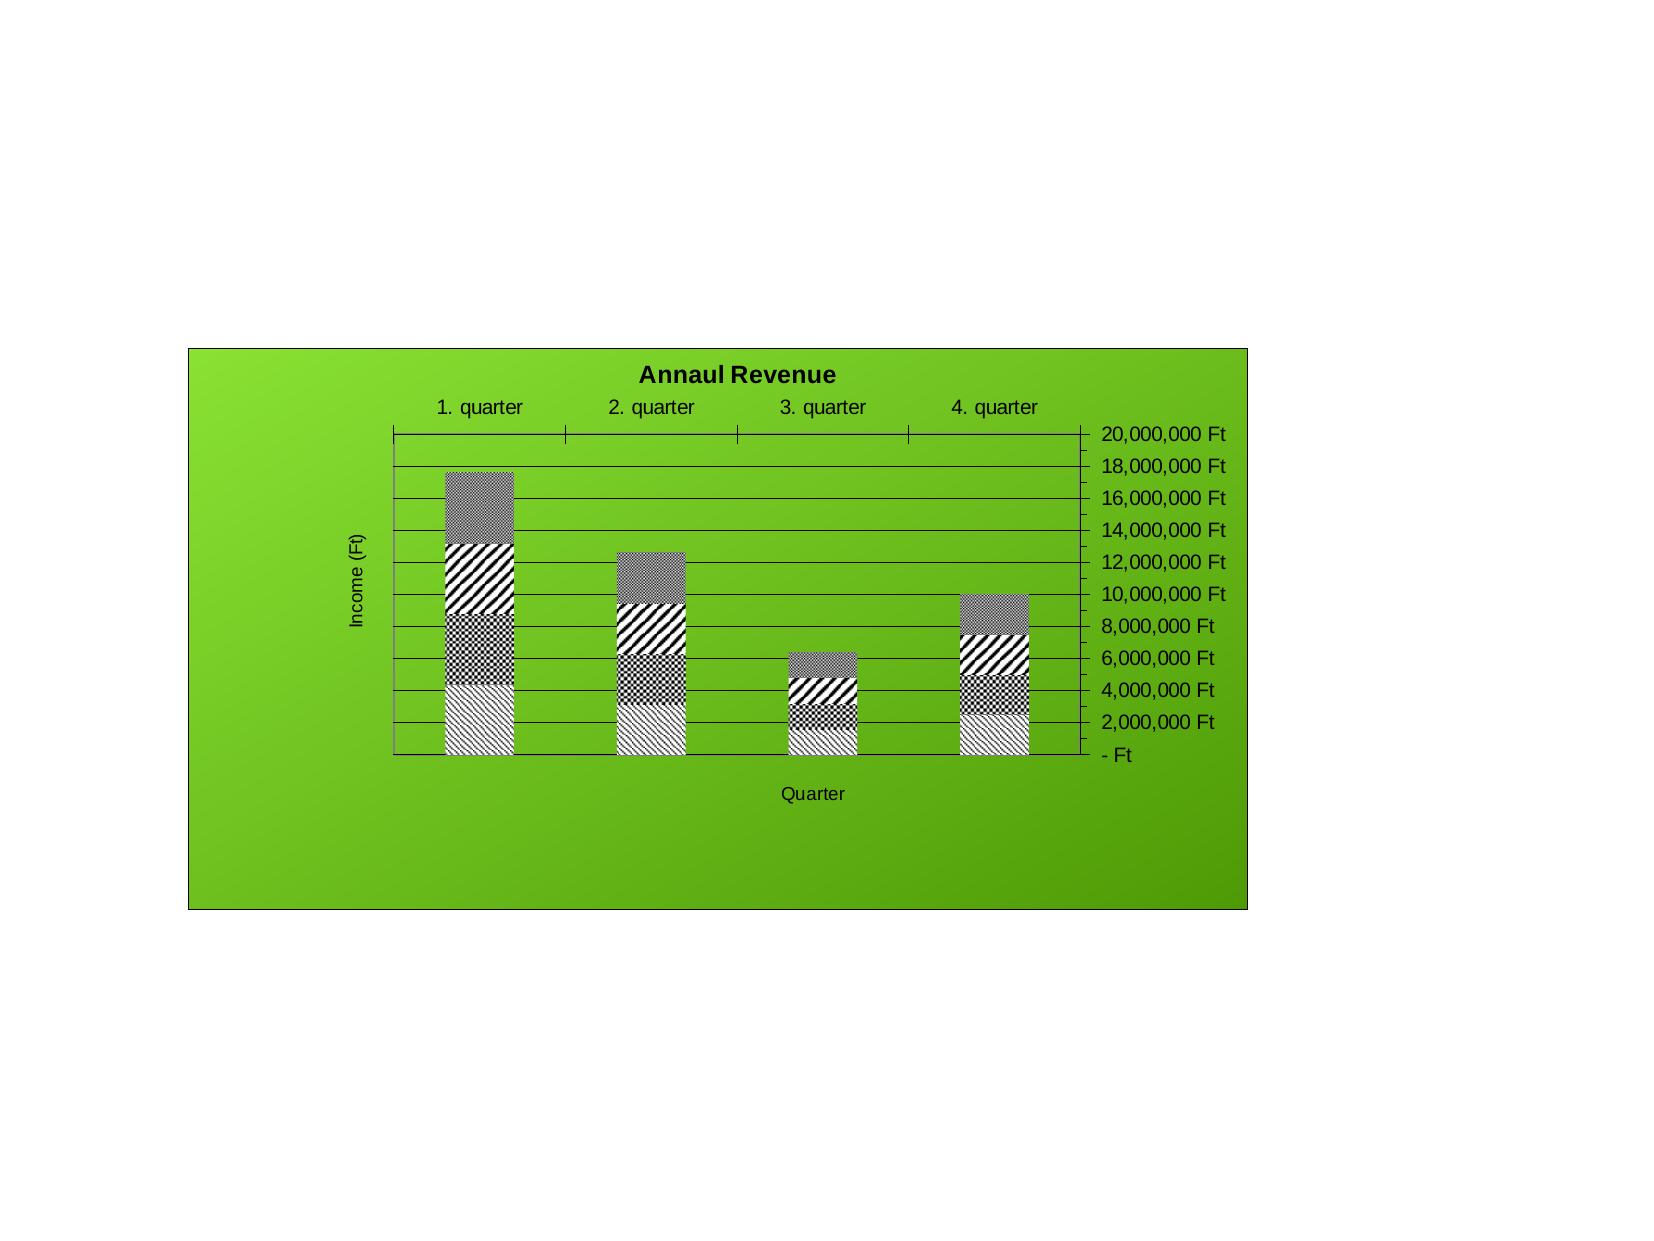

### Chart: Annaul Revenue
| Category | 1. quarter 2. quarter 3. quarter 4. quarter | 1. quarter 2. quarter 3. quarter 4. quarter | 1. quarter 2. quarter 3. quarter 4. quarter | 1. quarter 2. quarter 3. quarter 4. quarter |
|---|---|---|---|---|
| 1. quarter | 4399120.0 | 4399120.0 | 4399120.0 | 4399120.0 |
| 2. quarter | 3149650.0 | 3149650.0 | 3149650.0 | 3149650.0 |
| 3. quarter | 1599800.0 | 1599800.0 | 1599800.0 | 1599800.0 |
| 4. quarter | 2504850.0 | 2504850.0 | 2504850.0 | 2504850.0 |